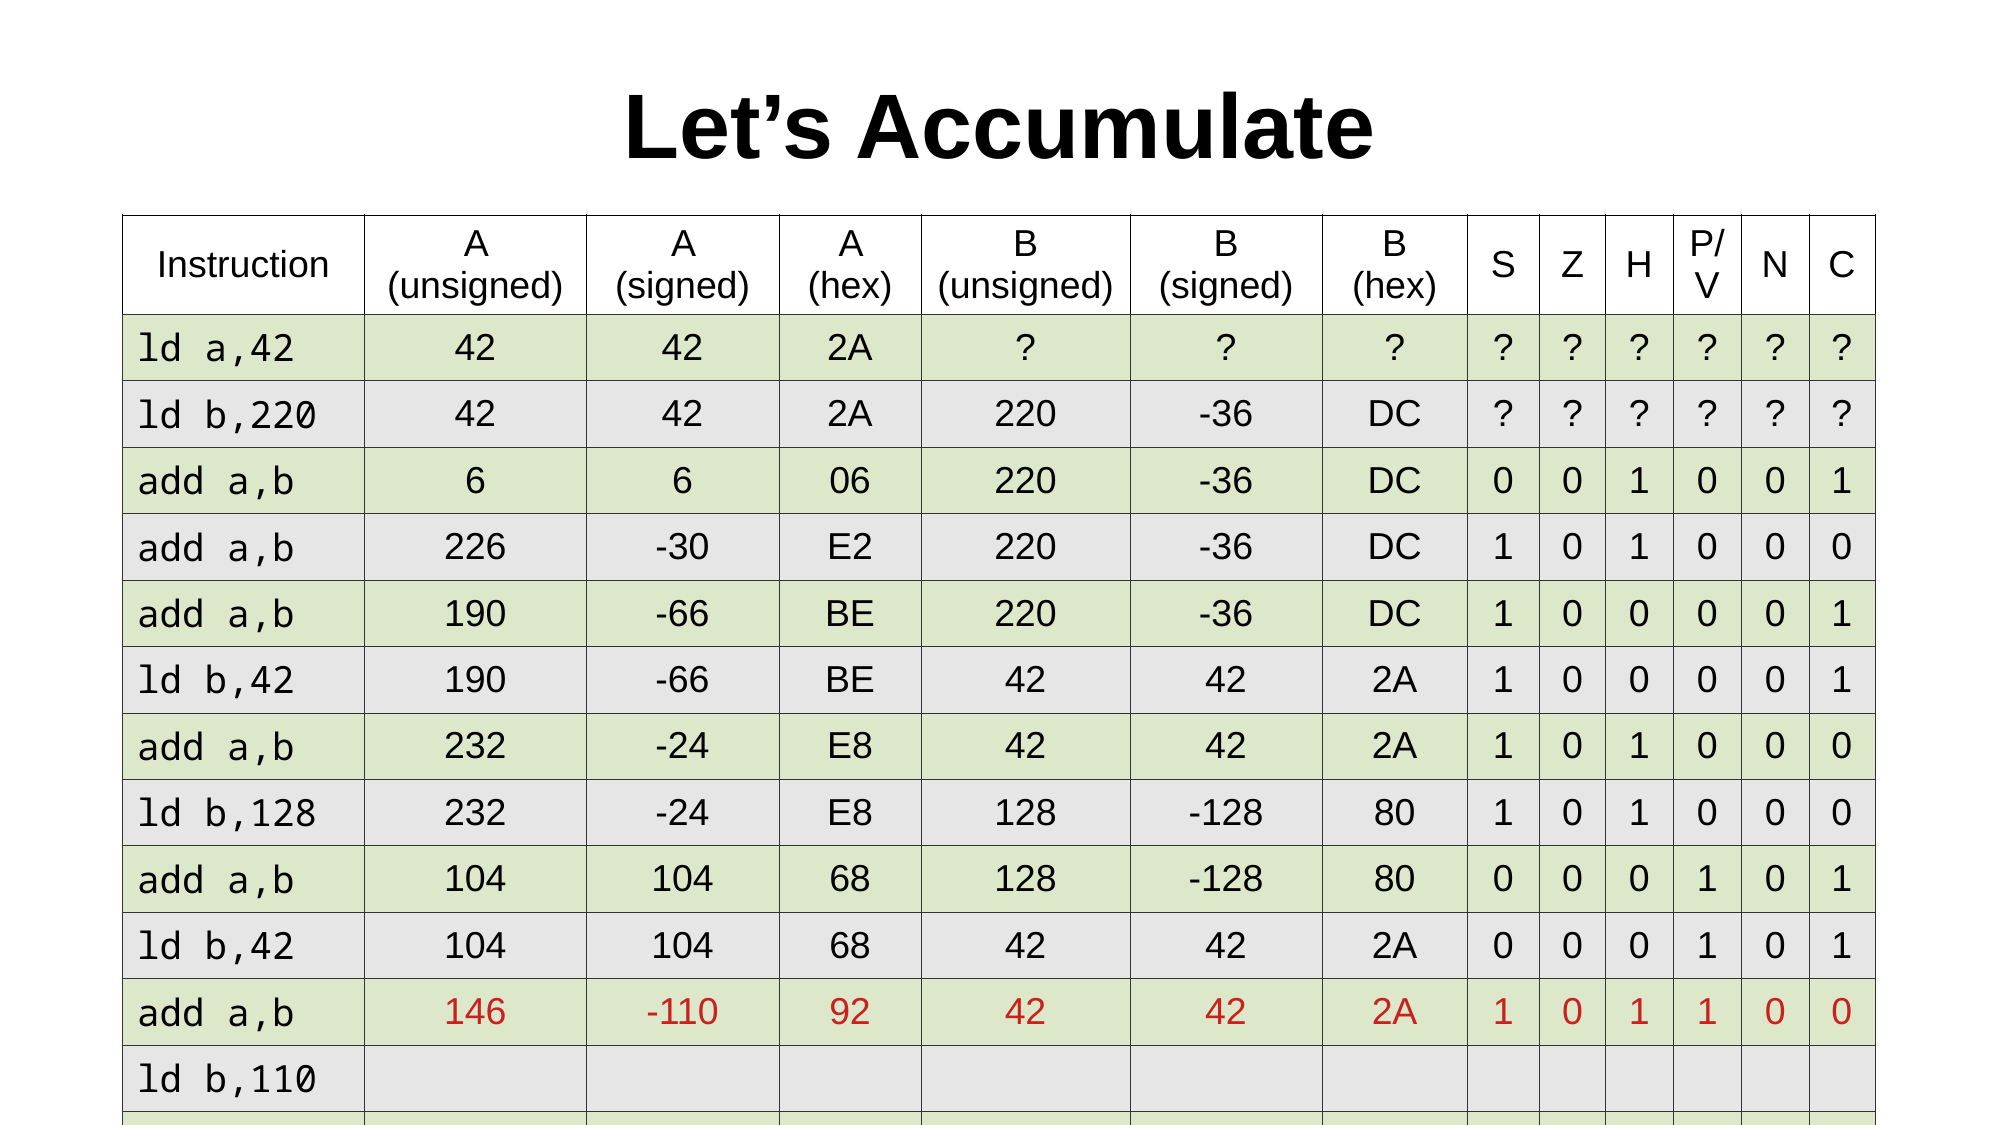

# Let’s Accumulate
| Instruction | A (unsigned) | A (signed) | A (hex) | B (unsigned) | B (signed) | B (hex) | S | Z | H | P/V | N | C |
| --- | --- | --- | --- | --- | --- | --- | --- | --- | --- | --- | --- | --- |
| ld a,42 | 42 | 42 | 2A | ? | ? | ? | ? | ? | ? | ? | ? | ? |
| ld b,220 | 42 | 42 | 2A | 220 | -36 | DC | ? | ? | ? | ? | ? | ? |
| add a,b | 6 | 6 | 06 | 220 | -36 | DC | 0 | 0 | 1 | 0 | 0 | 1 |
| add a,b | 226 | -30 | E2 | 220 | -36 | DC | 1 | 0 | 1 | 0 | 0 | 0 |
| add a,b | 190 | -66 | BE | 220 | -36 | DC | 1 | 0 | 0 | 0 | 0 | 1 |
| ld b,42 | 190 | -66 | BE | 42 | 42 | 2A | 1 | 0 | 0 | 0 | 0 | 1 |
| add a,b | 232 | -24 | E8 | 42 | 42 | 2A | 1 | 0 | 1 | 0 | 0 | 0 |
| ld b,128 | 232 | -24 | E8 | 128 | -128 | 80 | 1 | 0 | 1 | 0 | 0 | 0 |
| add a,b | 104 | 104 | 68 | 128 | -128 | 80 | 0 | 0 | 0 | 1 | 0 | 1 |
| ld b,42 | 104 | 104 | 68 | 42 | 42 | 2A | 0 | 0 | 0 | 1 | 0 | 1 |
| add a,b | 146 | -110 | 92 | 42 | 42 | 2A | 1 | 0 | 1 | 1 | 0 | 0 |
| ld b,110 | | | | | | | | | | | | |
| add a,b | | | | | | | | | | | | |